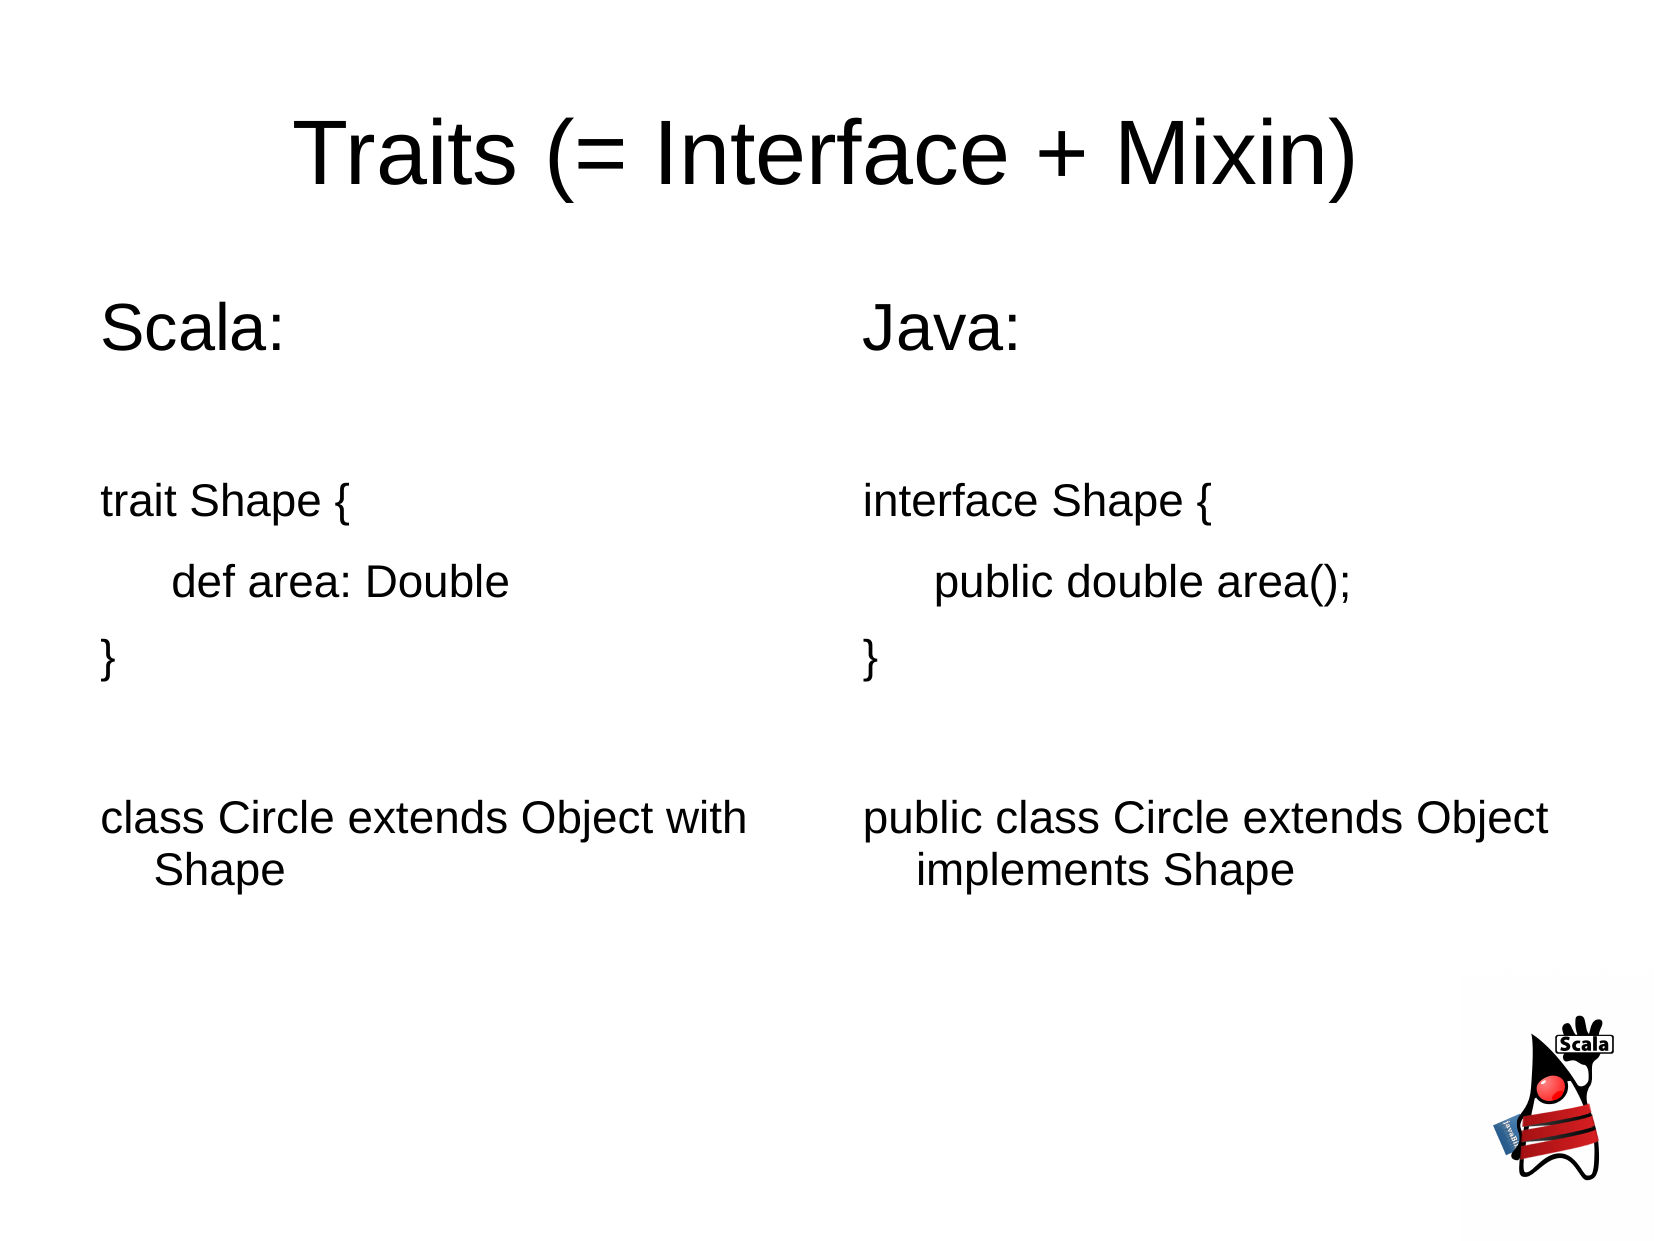

# Traits (= Interface + Mixin)
Scala:
trait Shape {
def area: Double
}
class Circle extends Object with Shape
Java:
interface Shape {
public double area();
}
public class Circle extends Object implements Shape